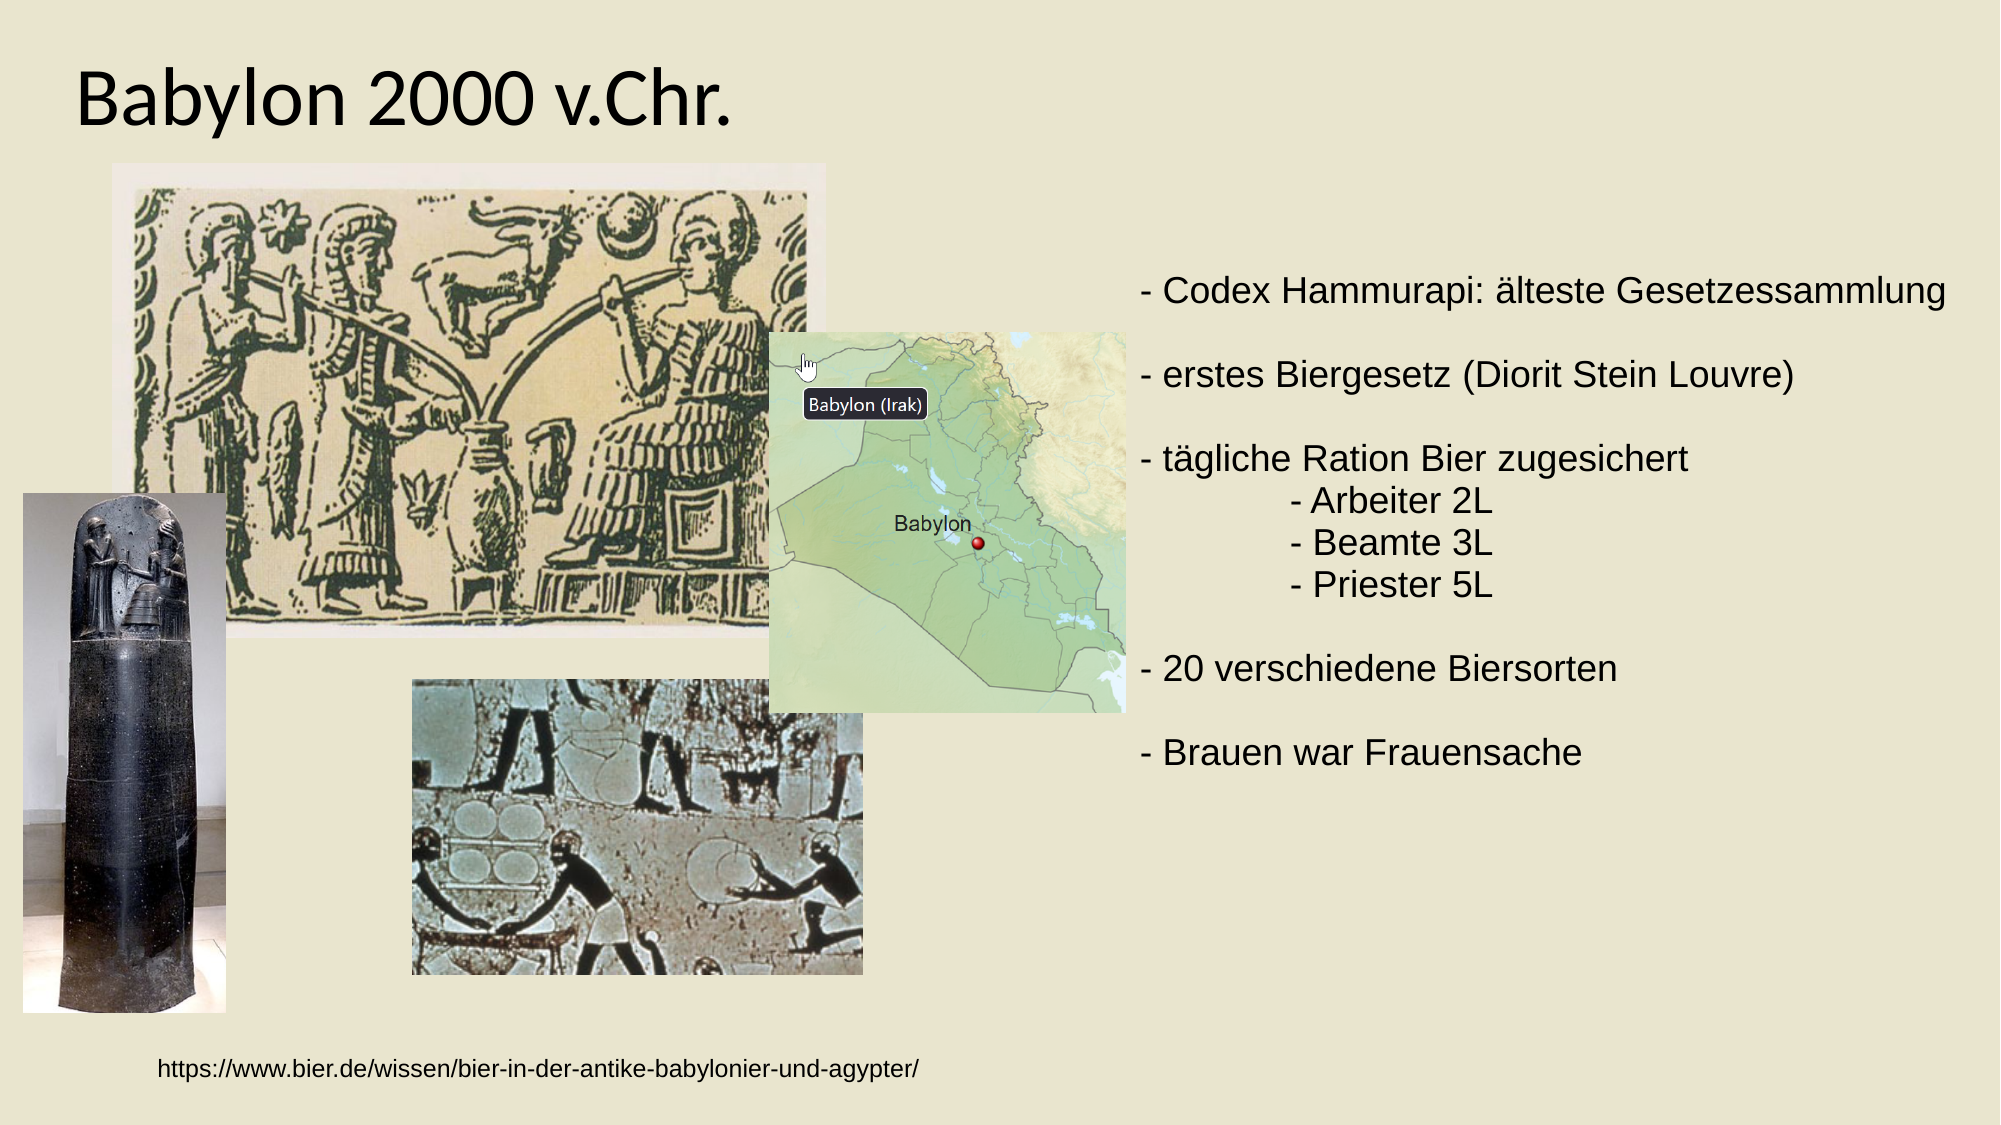

# Babylon 2000 v.Chr.
- Codex Hammurapi: älteste Gesetzessammlung
- erstes Biergesetz (Diorit Stein Louvre)
- tägliche Ration Bier zugesichert
	- Arbeiter 2L
	- Beamte 3L
	- Priester 5L
- 20 verschiedene Biersorten
- Brauen war Frauensache
https://www.bier.de/wissen/bier-in-der-antike-babylonier-und-agypter/